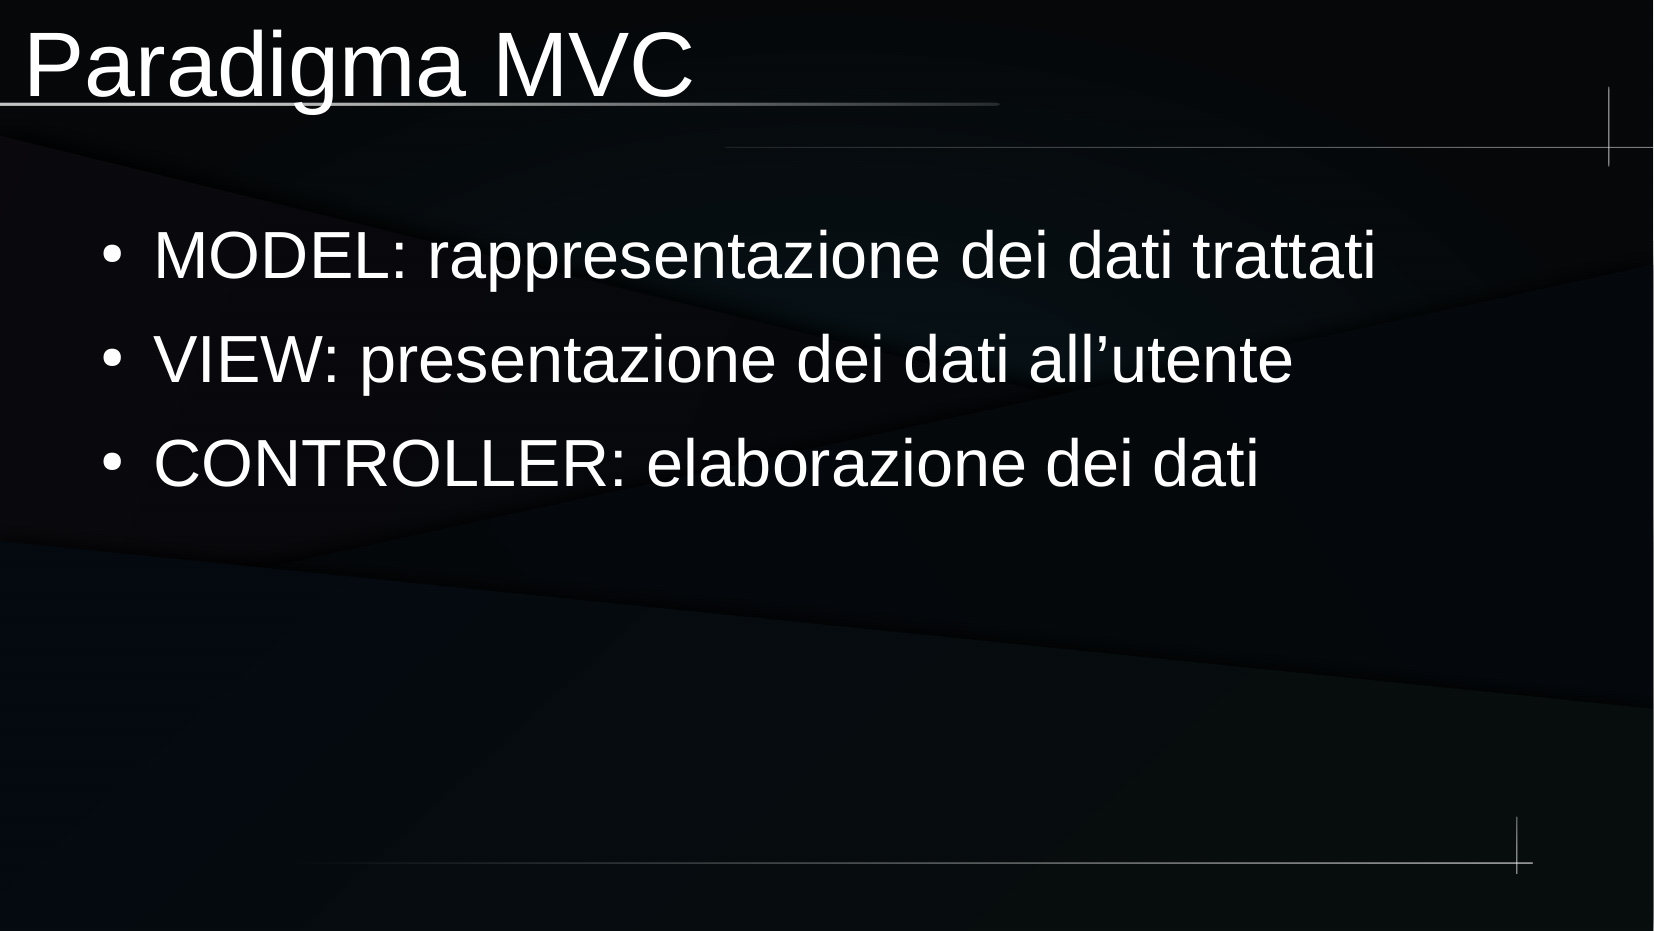

# Paradigma MVC
MODEL: rappresentazione dei dati trattati
VIEW: presentazione dei dati all’utente
CONTROLLER: elaborazione dei dati